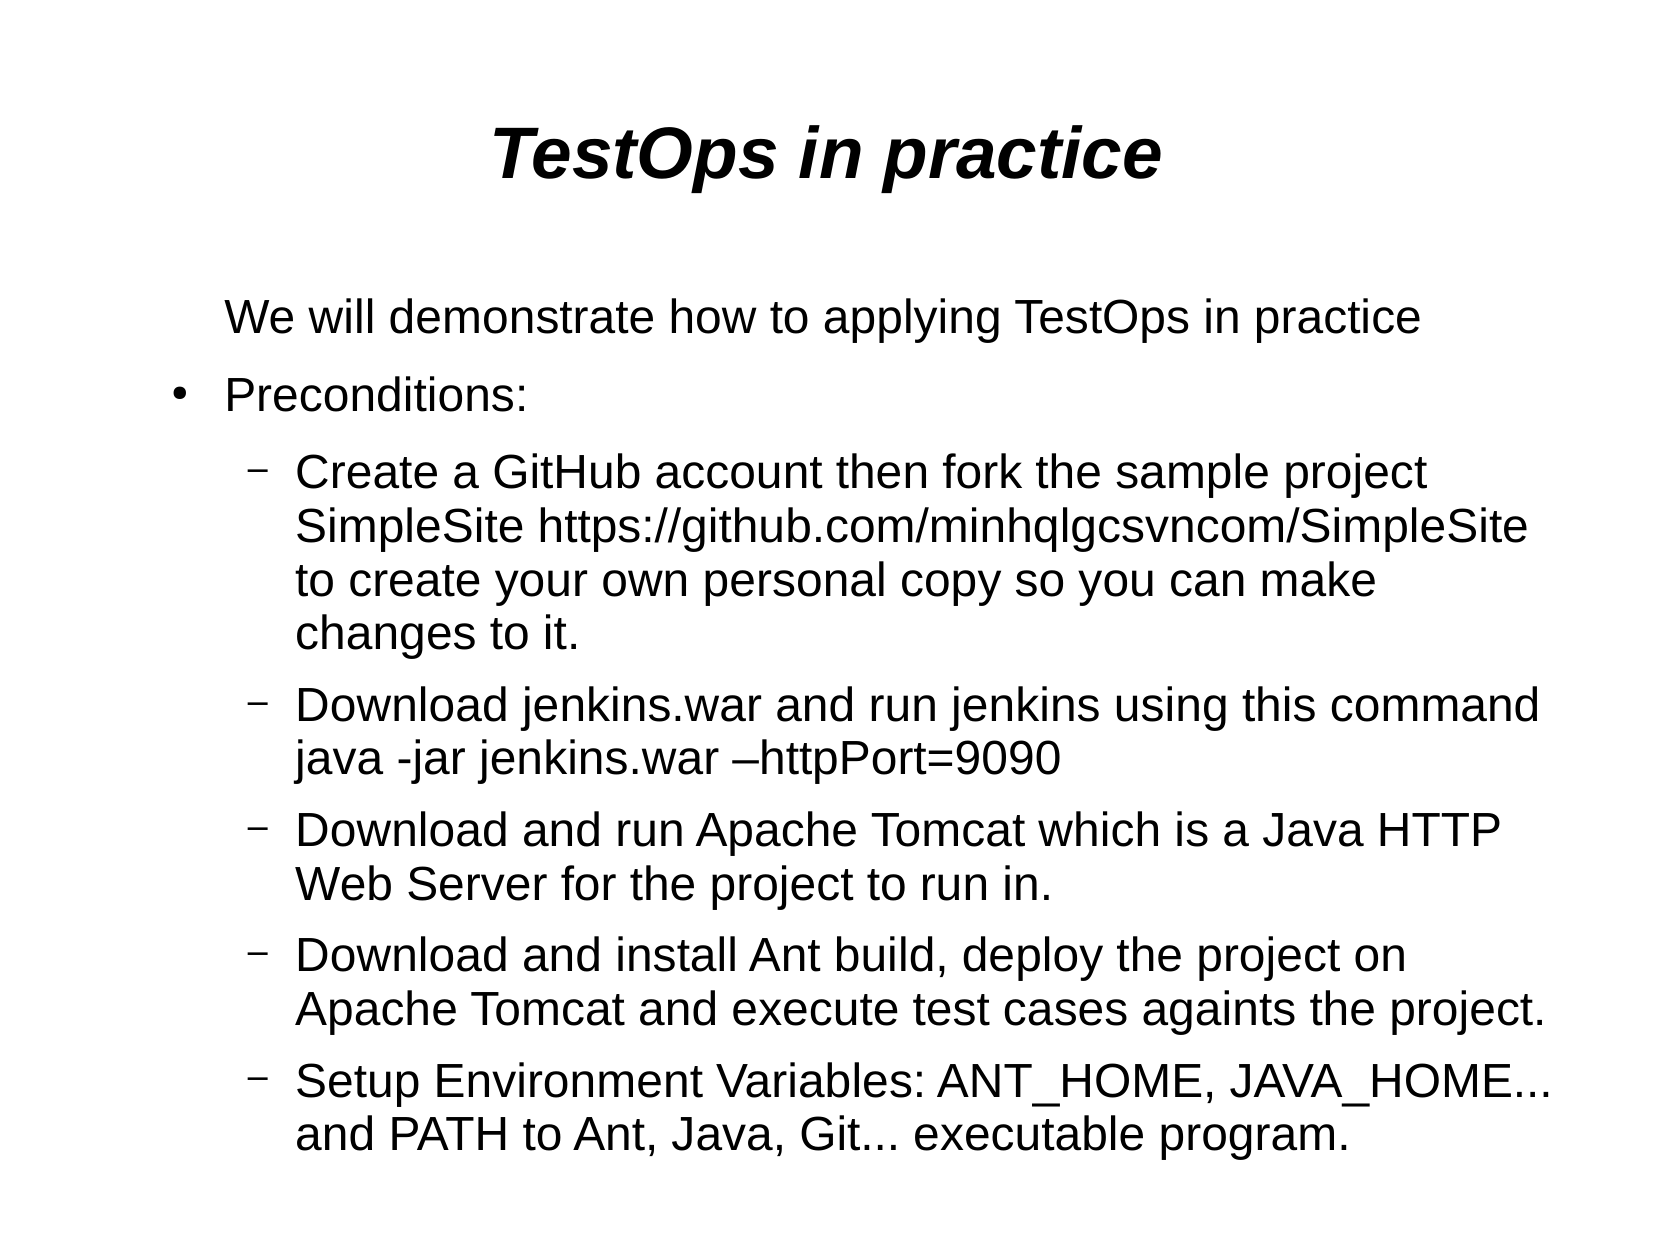

# TestOps in practice
We will demonstrate how to applying TestOps in practice
Preconditions:
Create a GitHub account then fork the sample project SimpleSite https://github.com/minhqlgcsvncom/SimpleSite to create your own personal copy so you can make changes to it.
Download jenkins.war and run jenkins using this command java -jar jenkins.war –httpPort=9090
Download and run Apache Tomcat which is a Java HTTP Web Server for the project to run in.
Download and install Ant build, deploy the project on Apache Tomcat and execute test cases againts the project.
Setup Environment Variables: ANT_HOME, JAVA_HOME... and PATH to Ant, Java, Git... executable program.